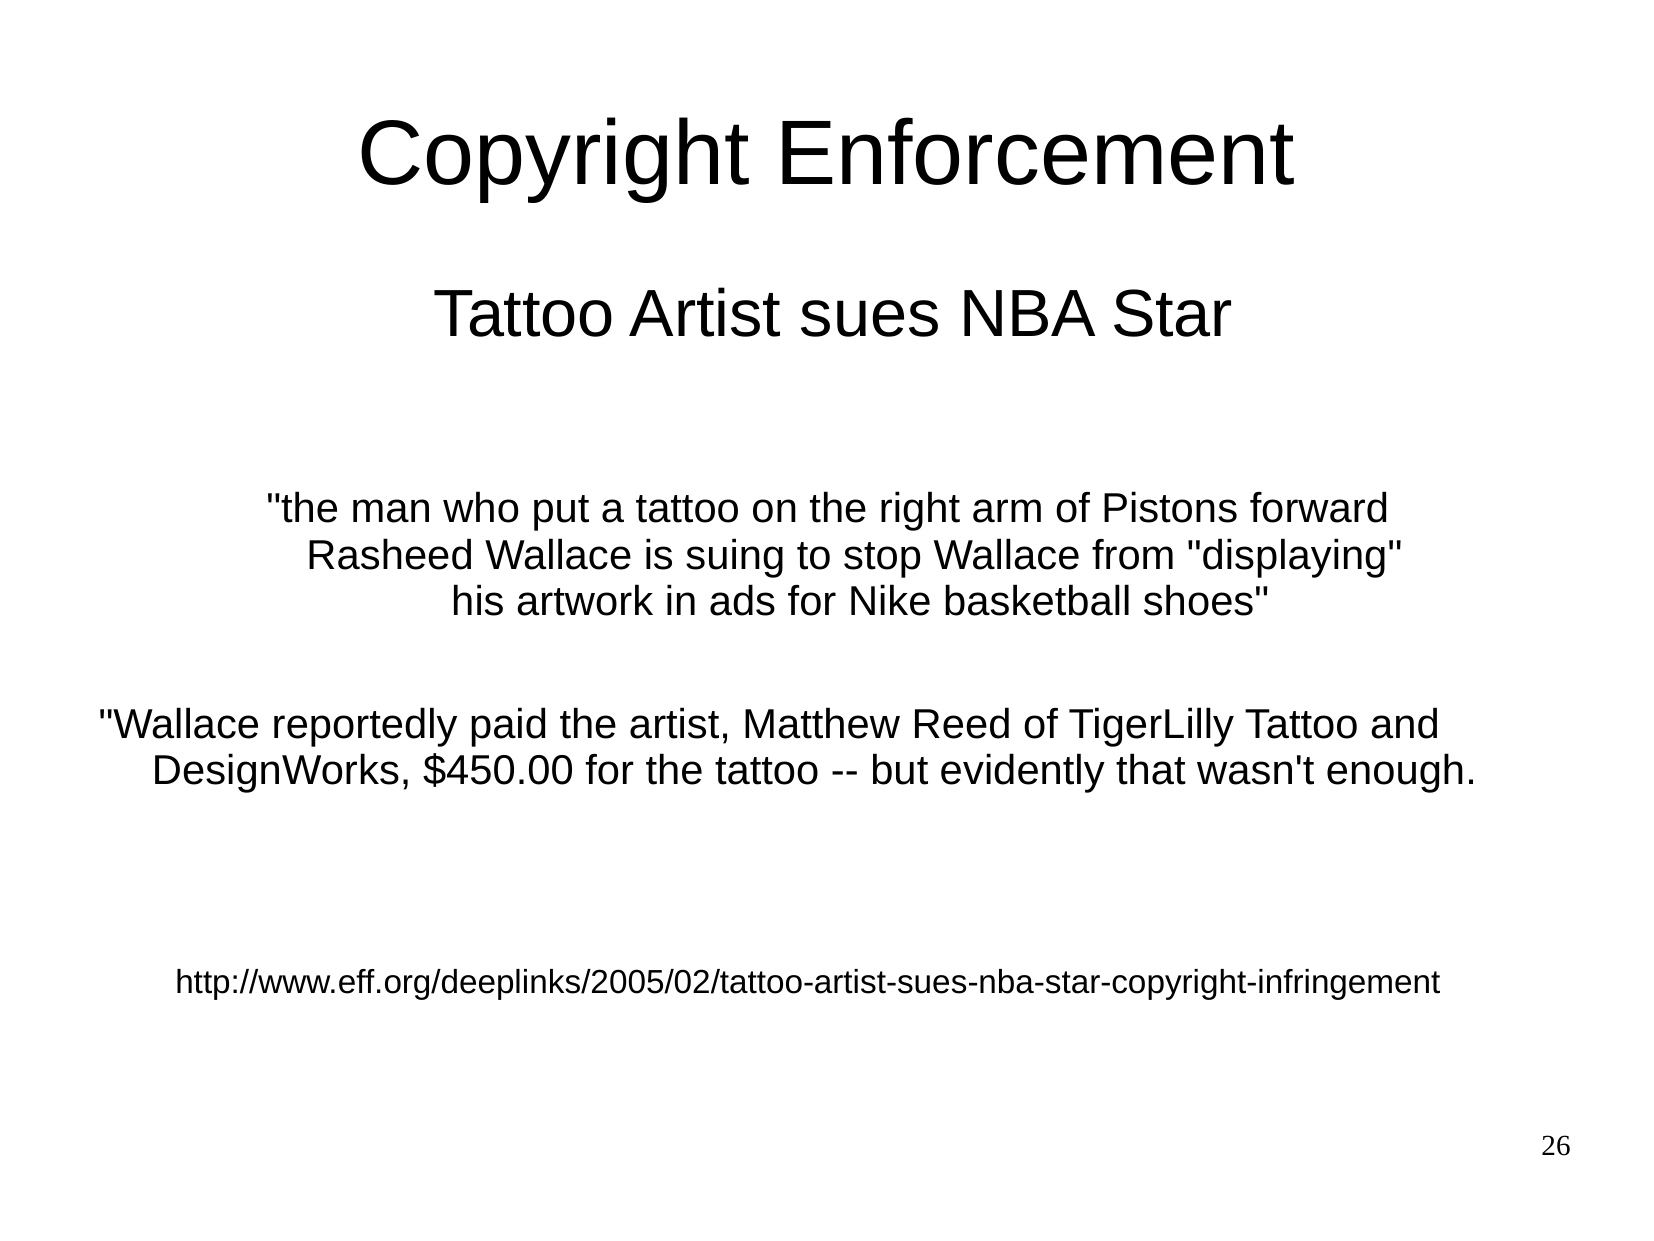

# Copyright Enforcement
Tattoo Artist sues NBA Star
"the man who put a tattoo on the right arm of Pistons forward
Rasheed Wallace is suing to stop Wallace from "displaying"
his artwork in ads for Nike basketball shoes"
"Wallace reportedly paid the artist, Matthew Reed of TigerLilly Tattoo and DesignWorks, $450.00 for the tattoo -- but evidently that wasn't enough.
http://www.eff.org/deeplinks/2005/02/tattoo-artist-sues-nba-star-copyright-infringement
26